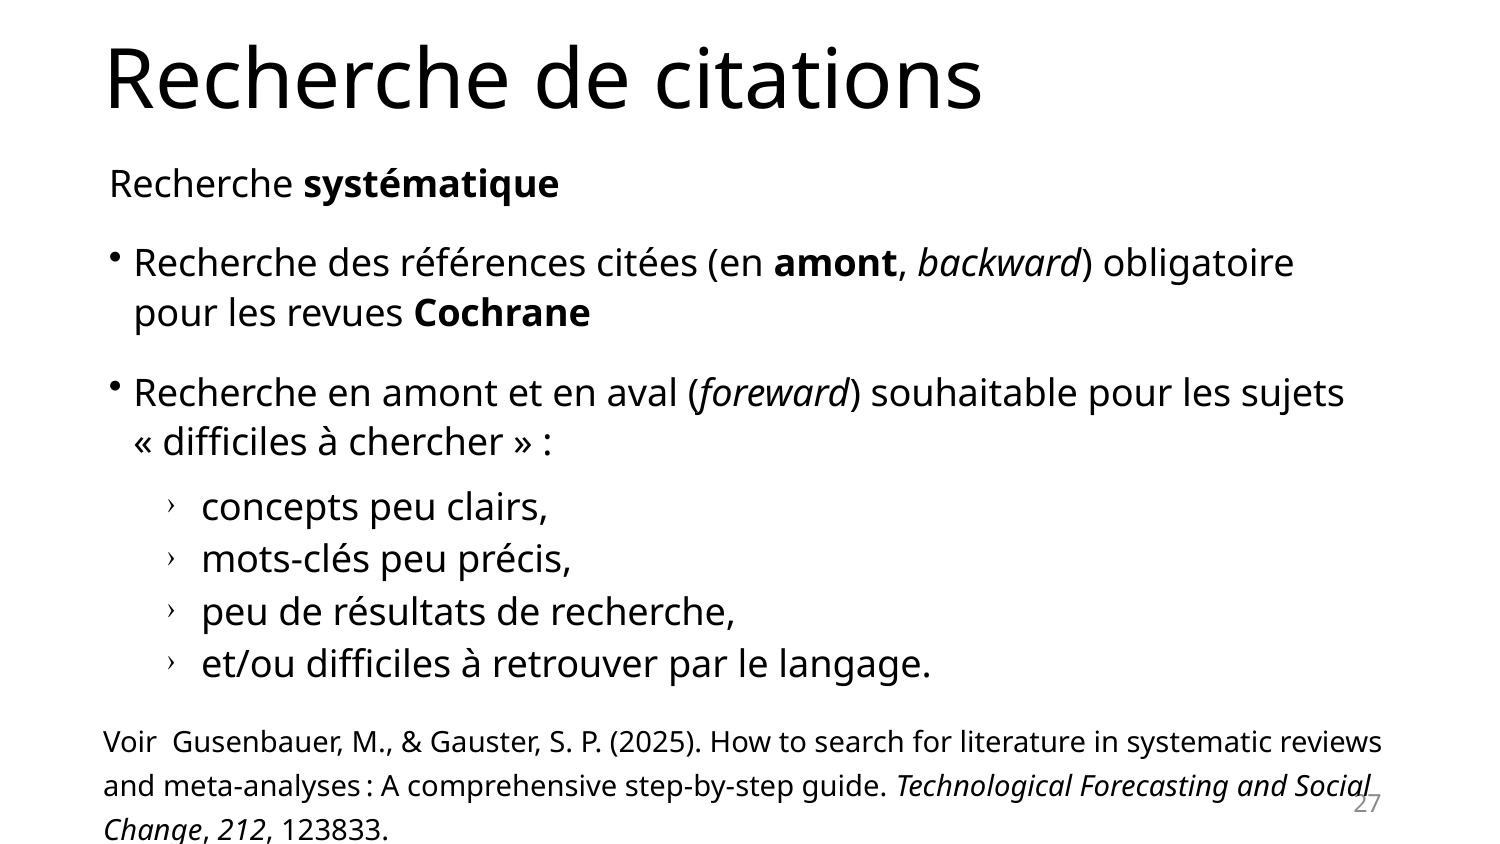

# Recherche de citations
Recherche systématique
Recherche des références citées (en amont, backward) obligatoire pour les revues Cochrane
Recherche en amont et en aval (foreward) souhaitable pour les sujets « difficiles à chercher » :
concepts peu clairs,
mots-clés peu précis,
peu de résultats de recherche,
et/ou difficiles à retrouver par le langage.
Voir Gusenbauer, M., & Gauster, S. P. (2025). How to search for literature in systematic reviews and meta-analyses : A comprehensive step-by-step guide. Technological Forecasting and Social Change, 212, 123833.
27